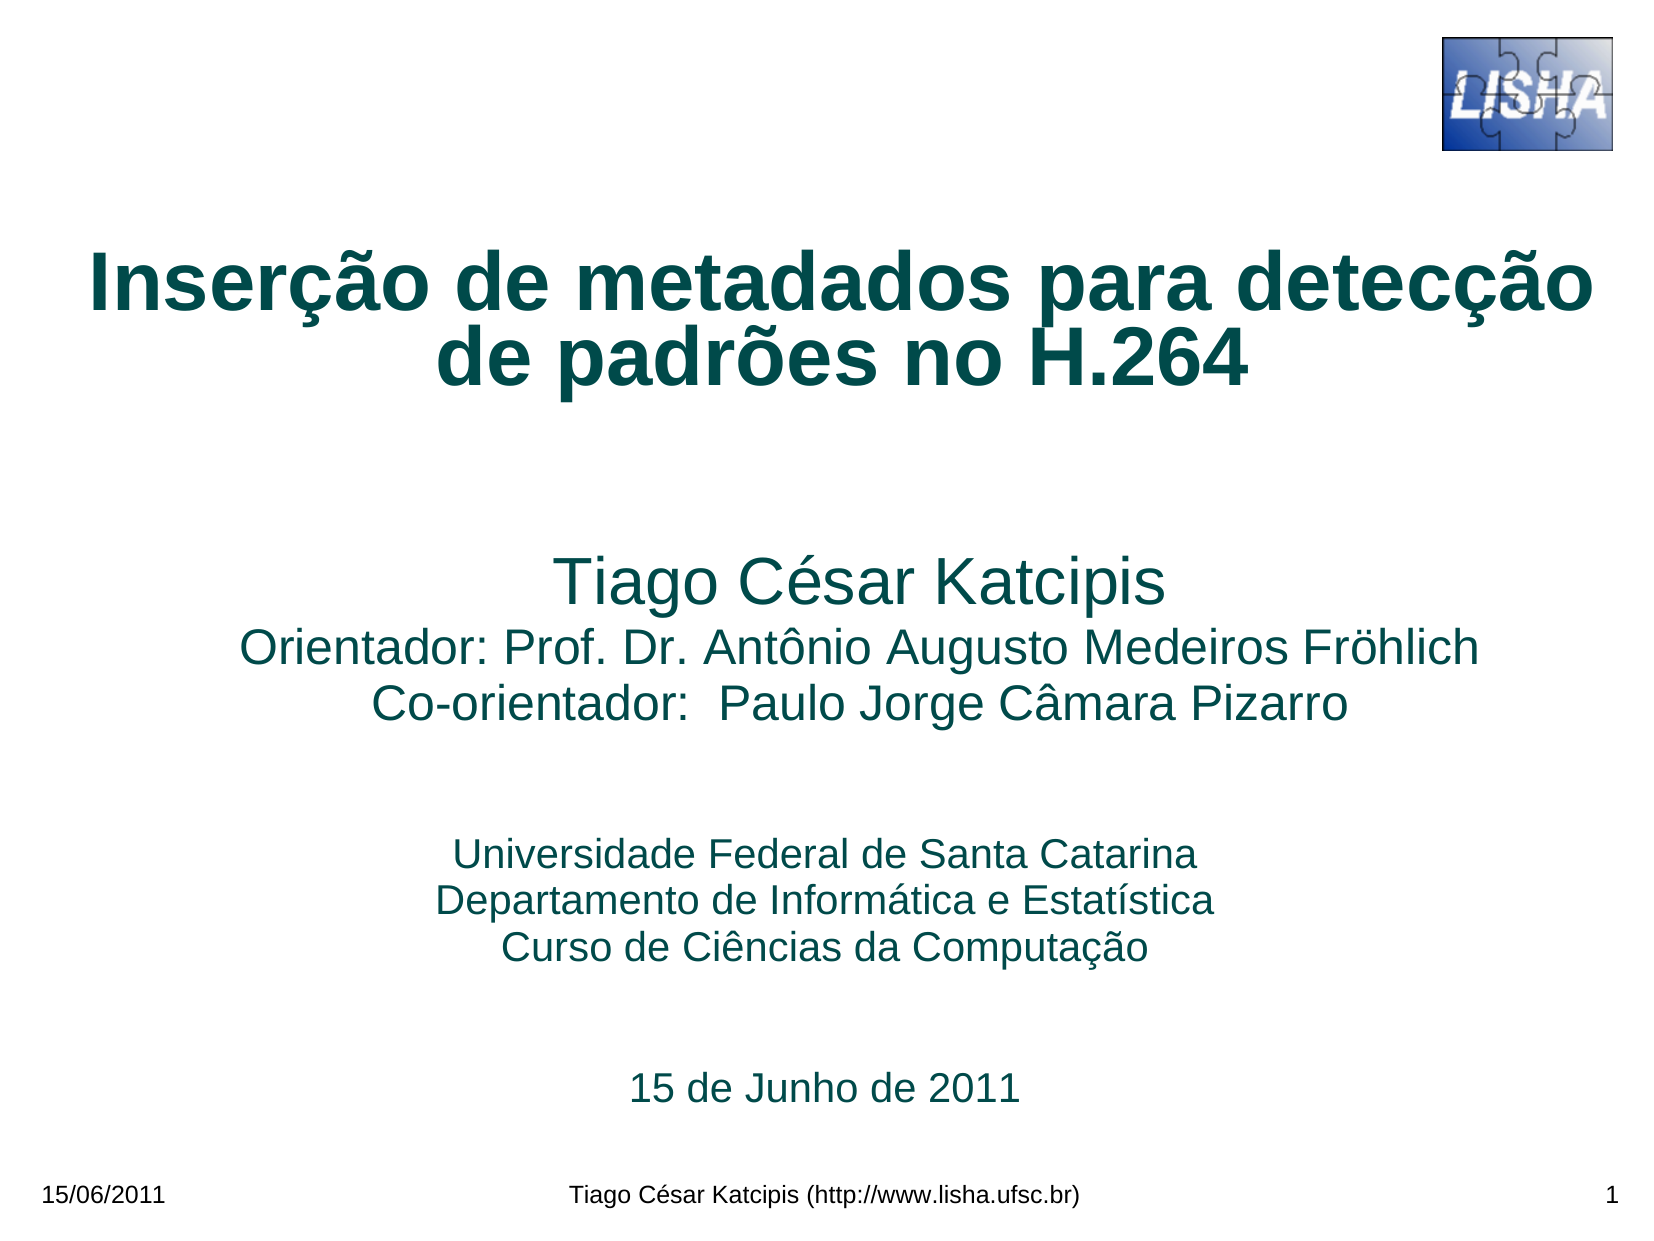

# Inserção de metadados para detecção de padrões no H.264
Tiago César Katcipis
Orientador: Prof. Dr. Antônio Augusto Medeiros Fröhlich
Co-orientador: Paulo Jorge Câmara Pizarro
Universidade Federal de Santa Catarina
Departamento de Informática e Estatística
Curso de Ciências da Computação
15 de Junho de 2011